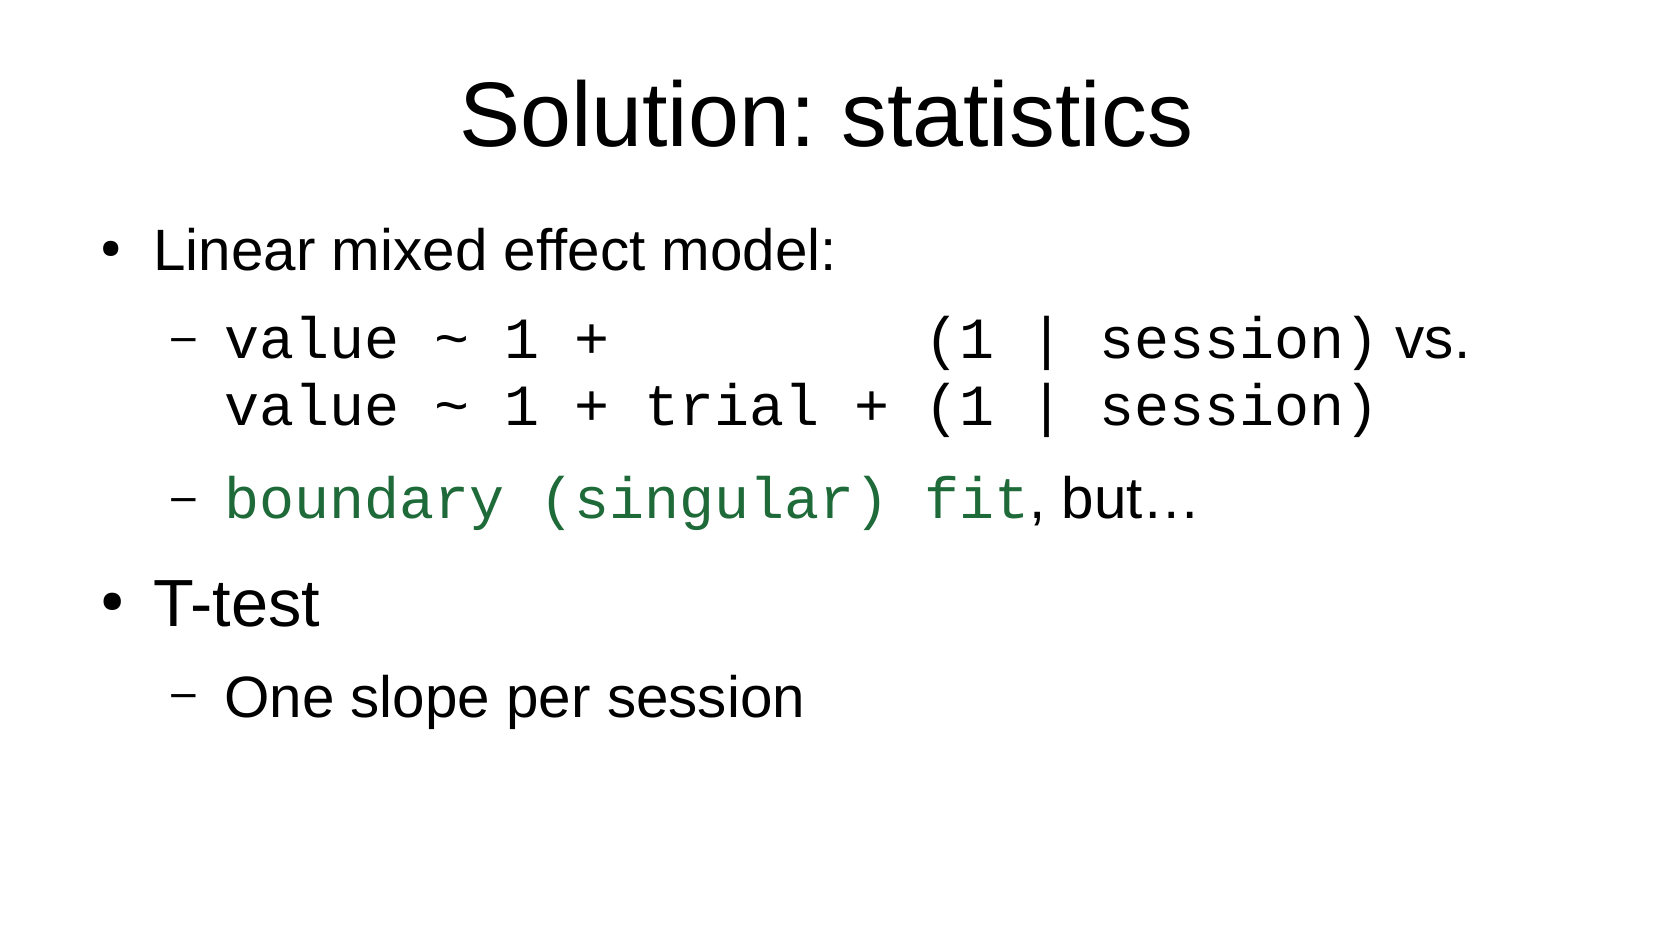

# Solution: statistics
Linear mixed effect model:
value ~ 1 + (1 | session) vs.
value ~ 1 + trial + (1 | session)
boundary (singular) fit, but…
T-test
One slope per session